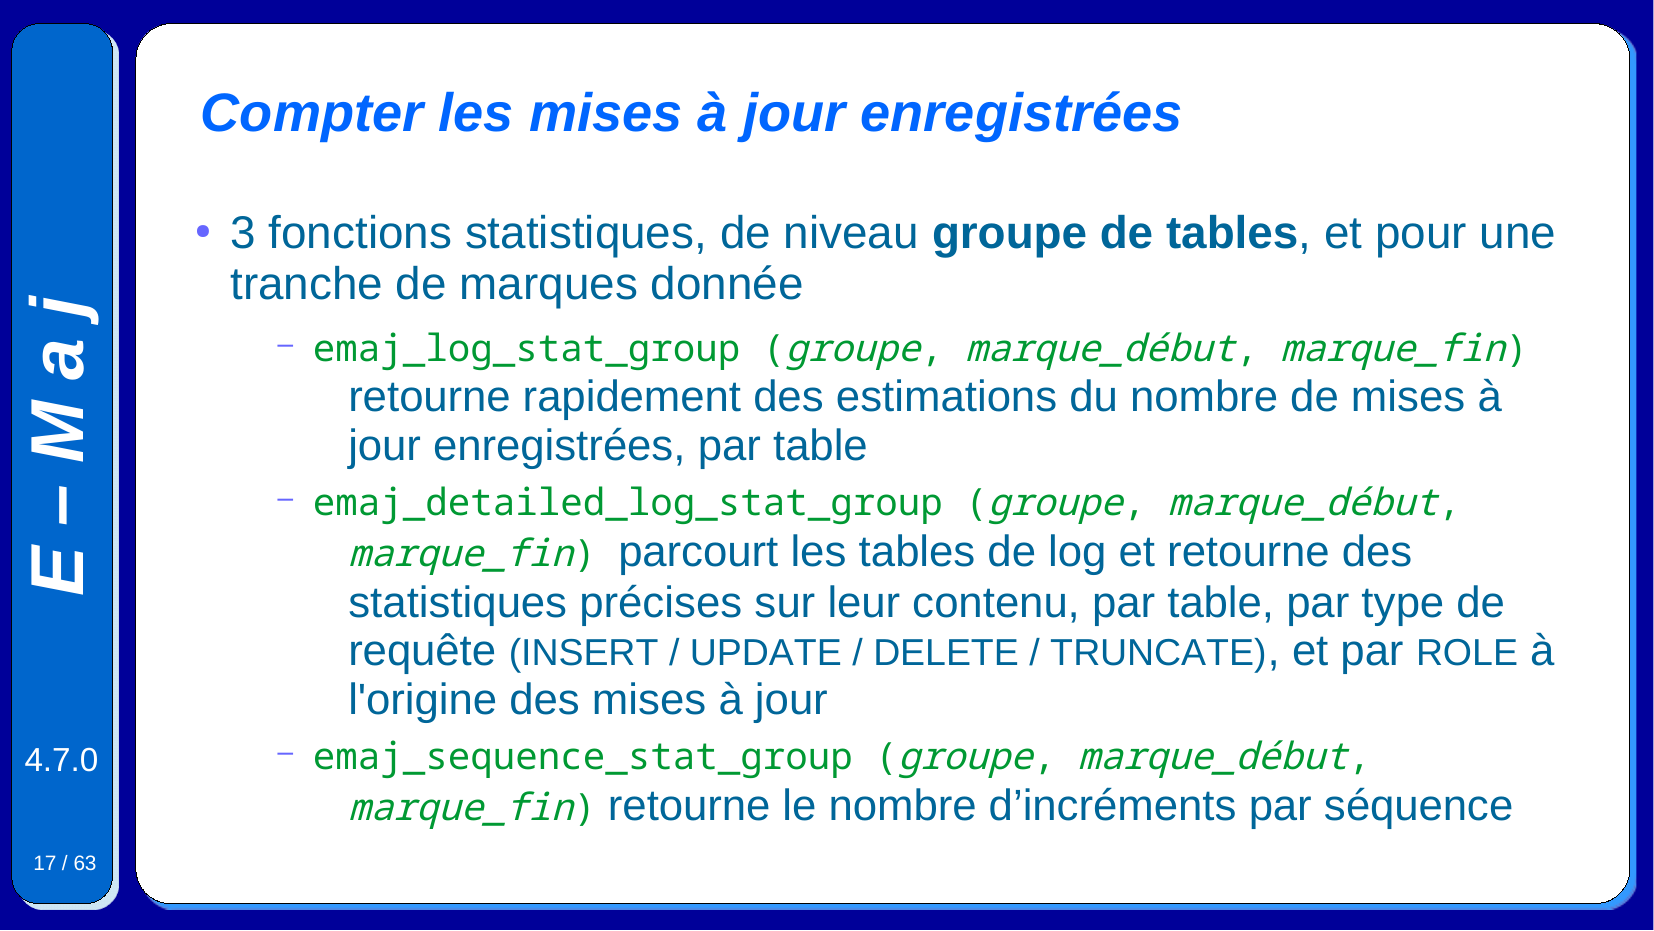

# Compter les mises à jour enregistrées
3 fonctions statistiques, de niveau groupe de tables, et pour une tranche de marques donnée
emaj_log_stat_group (groupe, marque_début, marque_fin)
retourne rapidement des estimations du nombre de mises à jour enregistrées, par table
emaj_detailed_log_stat_group (groupe, marque_début, marque_fin) parcourt les tables de log et retourne des statistiques précises sur leur contenu, par table, par type de requête (INSERT / UPDATE / DELETE / TRUNCATE), et par ROLE à l'origine des mises à jour
emaj_sequence_stat_group (groupe, marque_début, marque_fin) retourne le nombre d’incréments par séquence